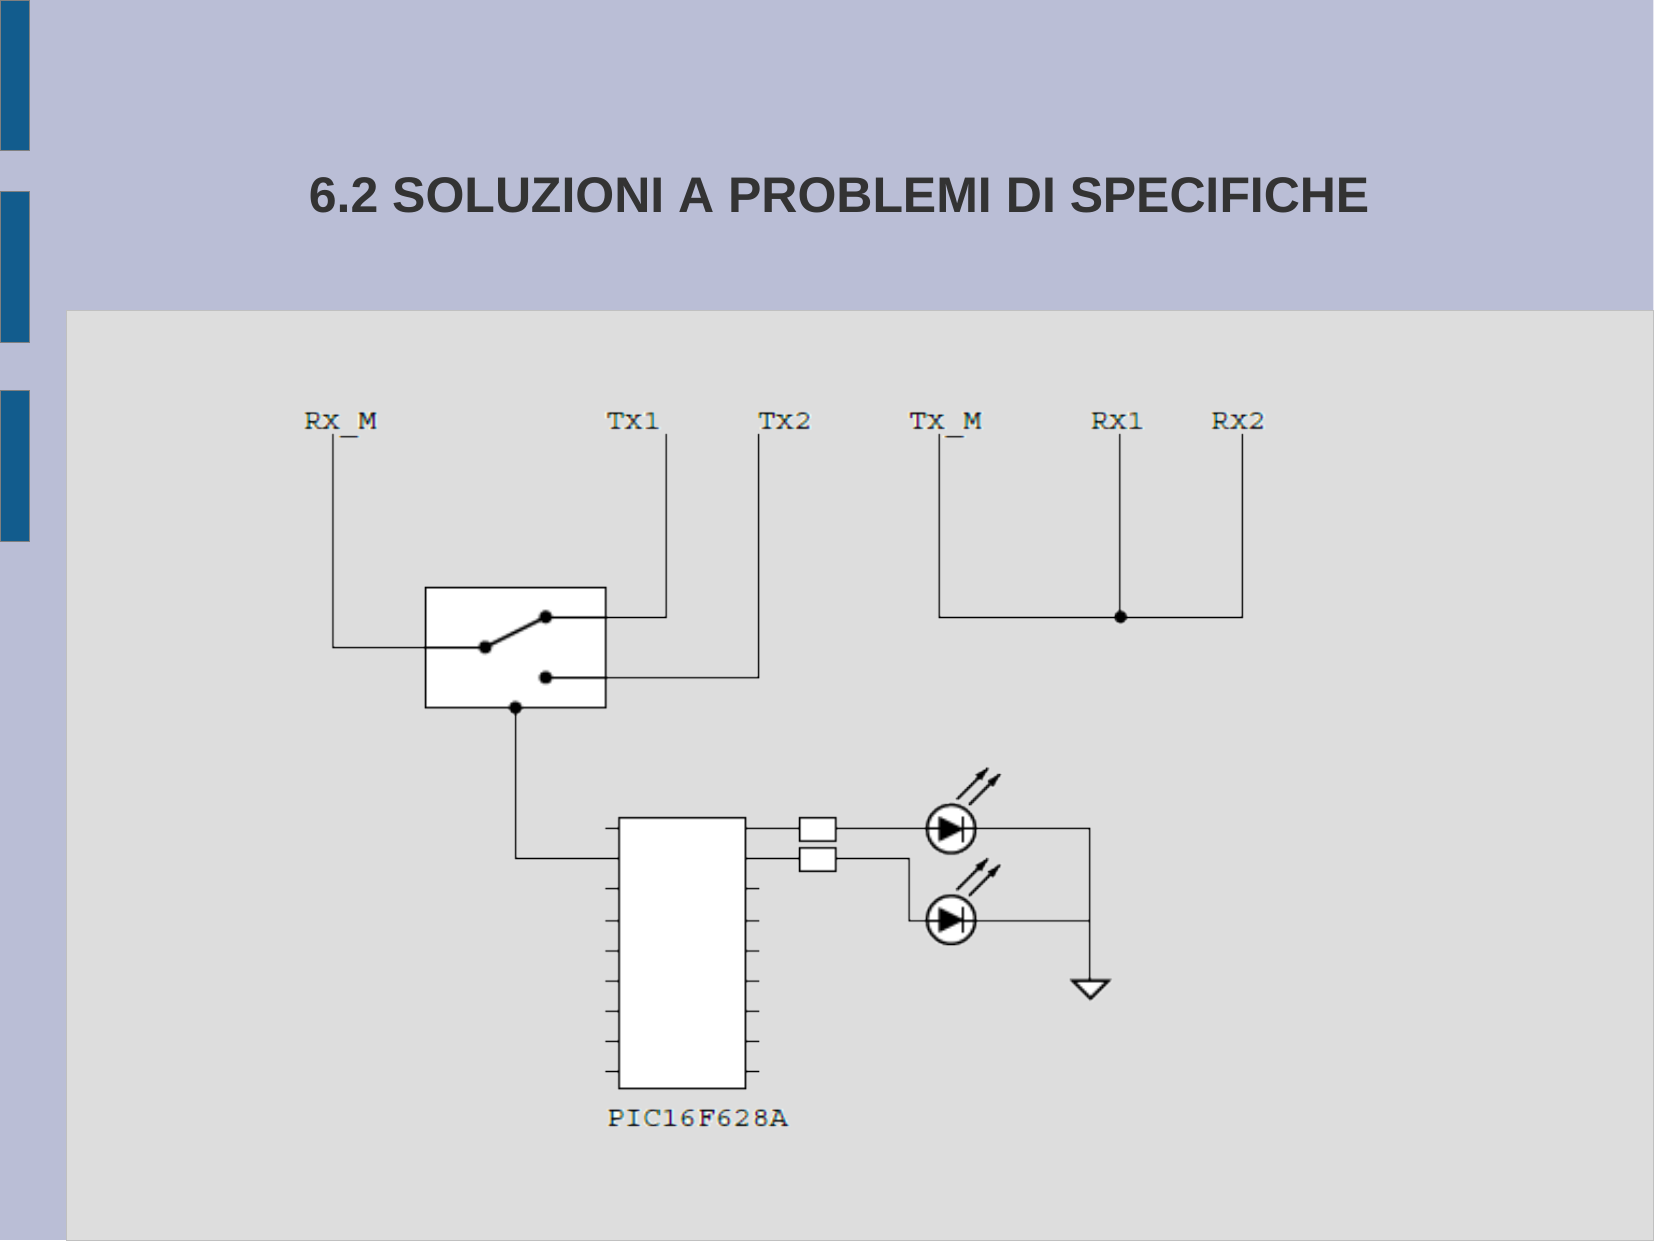

# 6.2 SOLUZIONI A PROBLEMI DI SPECIFICHE